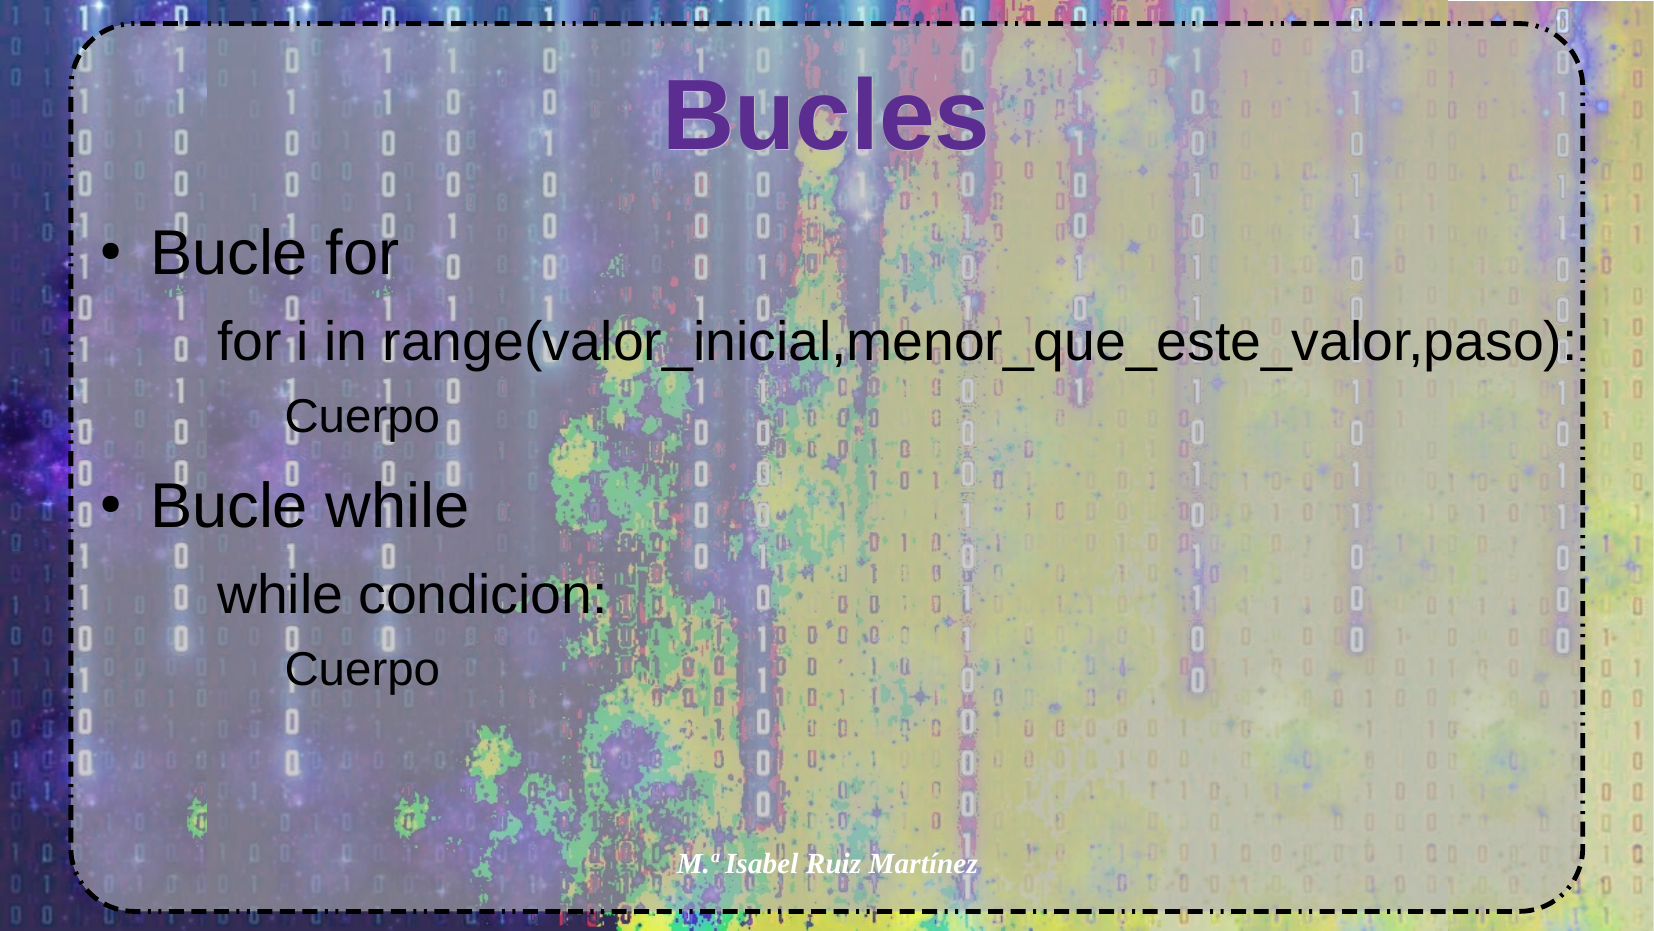

# Bucles
Bucle for
for i in range(valor_inicial,menor_que_este_valor,paso):
Cuerpo
Bucle while
while condicion:
Cuerpo